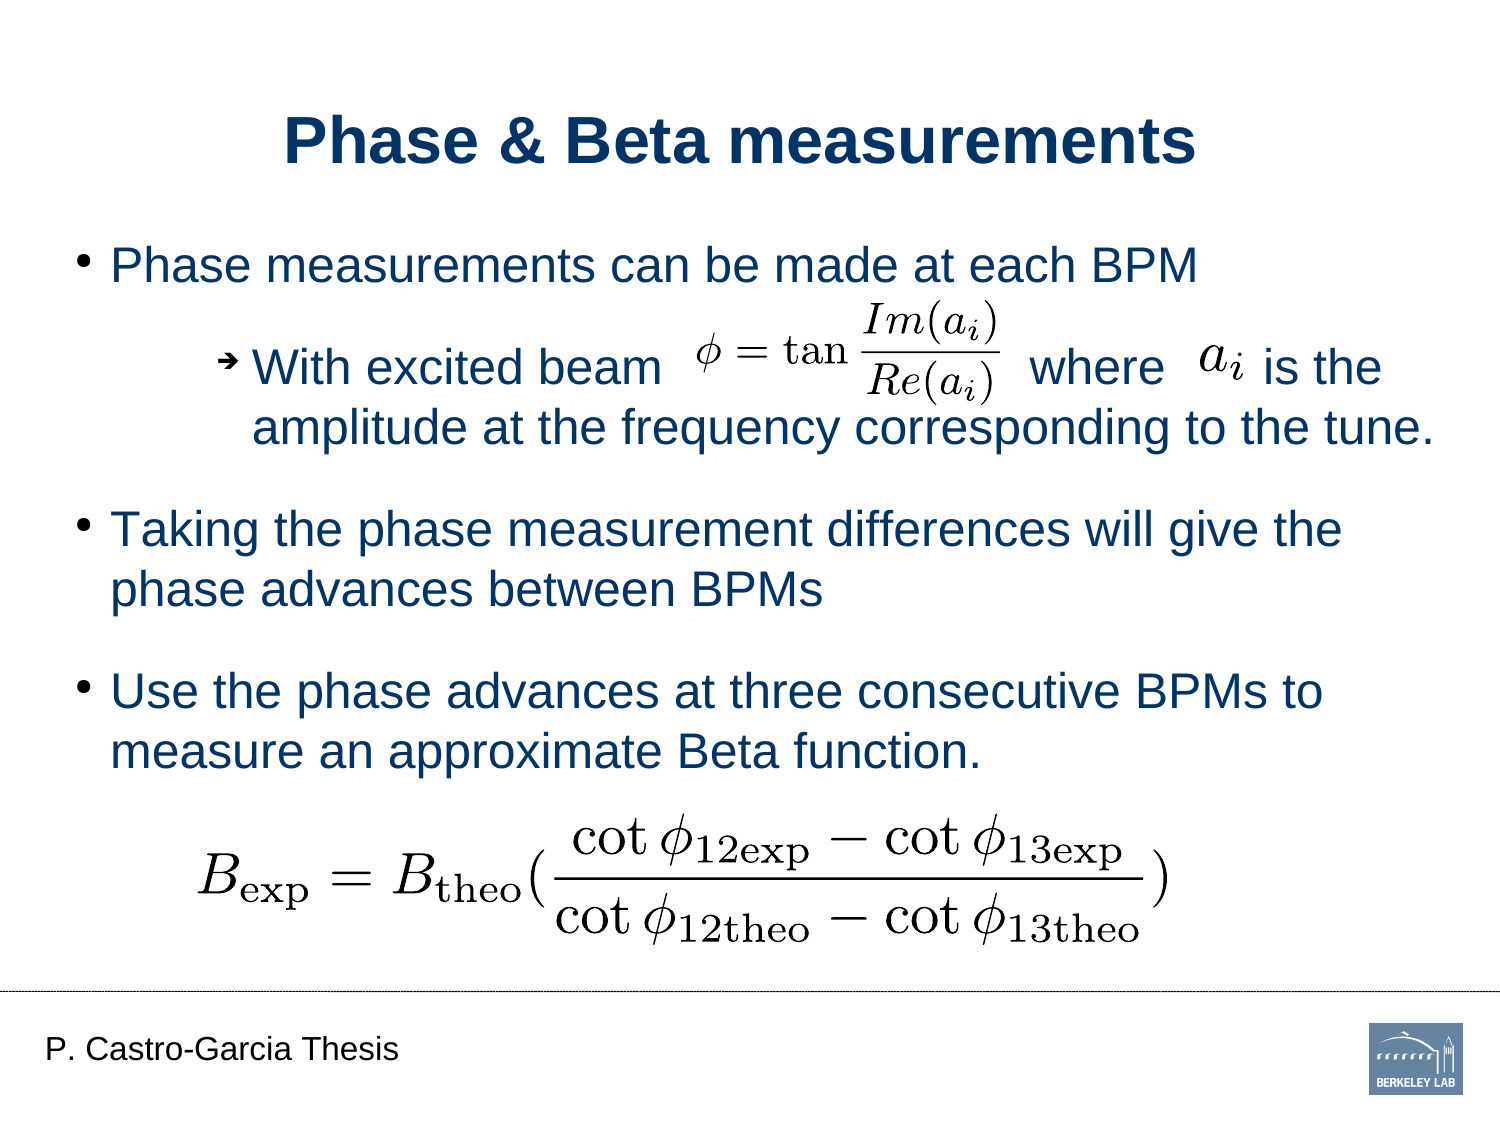

# Phase & Beta measurements
Phase measurements can be made at each BPM
With excited beam 			 where is the amplitude at the frequency corresponding to the tune.
Taking the phase measurement differences will give the phase advances between BPMs
Use the phase advances at three consecutive BPMs to measure an approximate Beta function.
P. Castro-Garcia Thesis